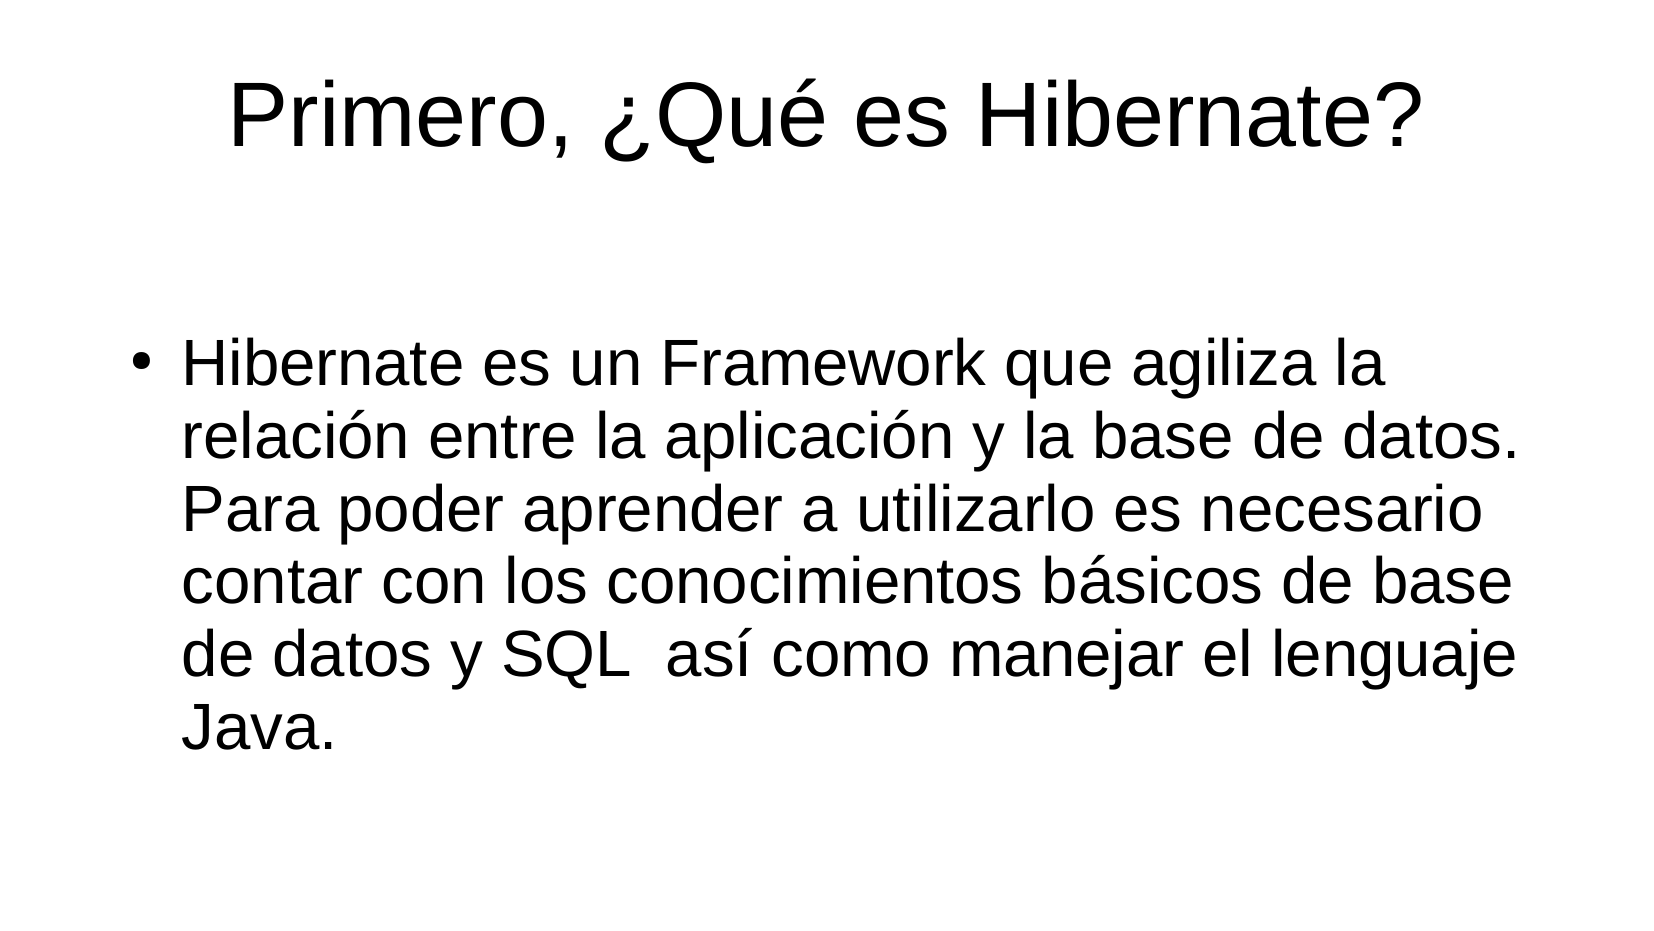

# Primero, ¿Qué es Hibernate?
Hibernate es un Framework que agiliza la relación entre la aplicación y la base de datos. Para poder aprender a utilizarlo es necesario contar con los conocimientos básicos de base de datos y SQL así como manejar el lenguaje Java.